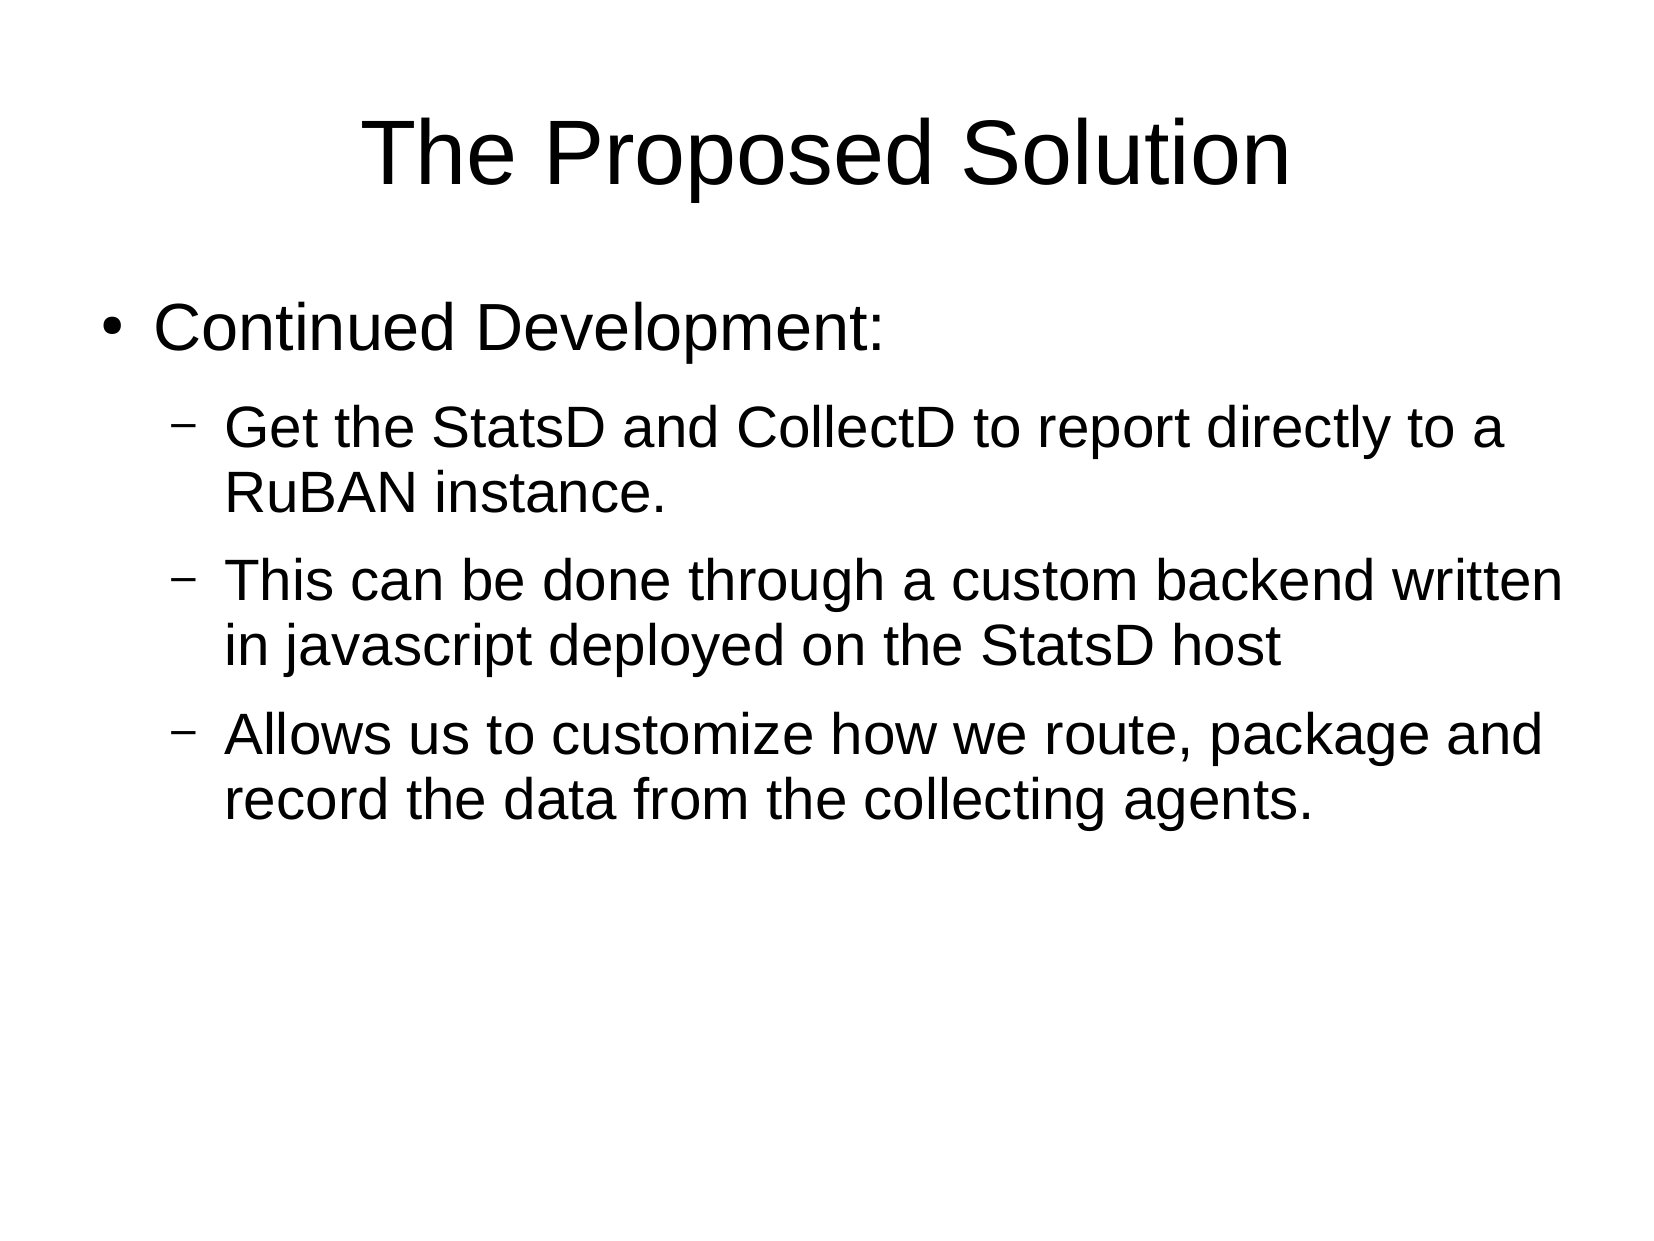

# The Proposed Solution
Continued Development:
Get the StatsD and CollectD to report directly to a RuBAN instance.
This can be done through a custom backend written in javascript deployed on the StatsD host
Allows us to customize how we route, package and record the data from the collecting agents.